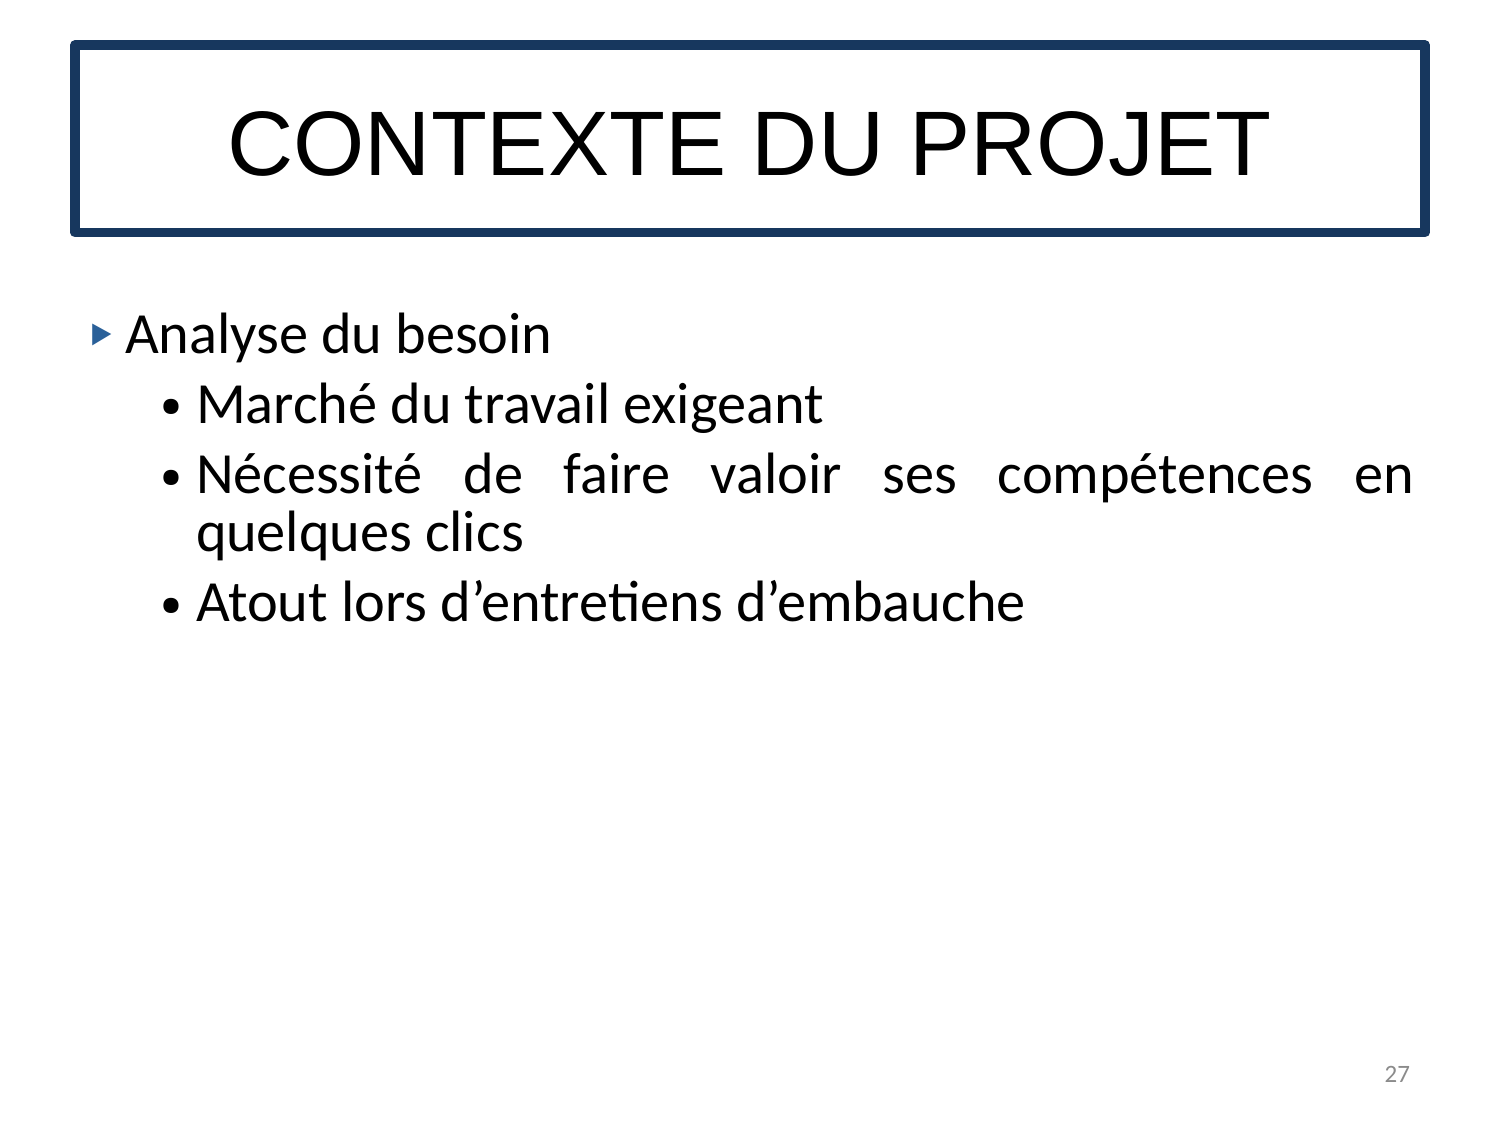

# CONTEXTE DU PROJET
Analyse du besoin
Marché du travail exigeant
Nécessité de faire valoir ses compétences en quelques clics
Atout lors d’entretiens d’embauche
Soutenance Concepteur Développeur d'Application - David Saoud - 26/11/2020
27